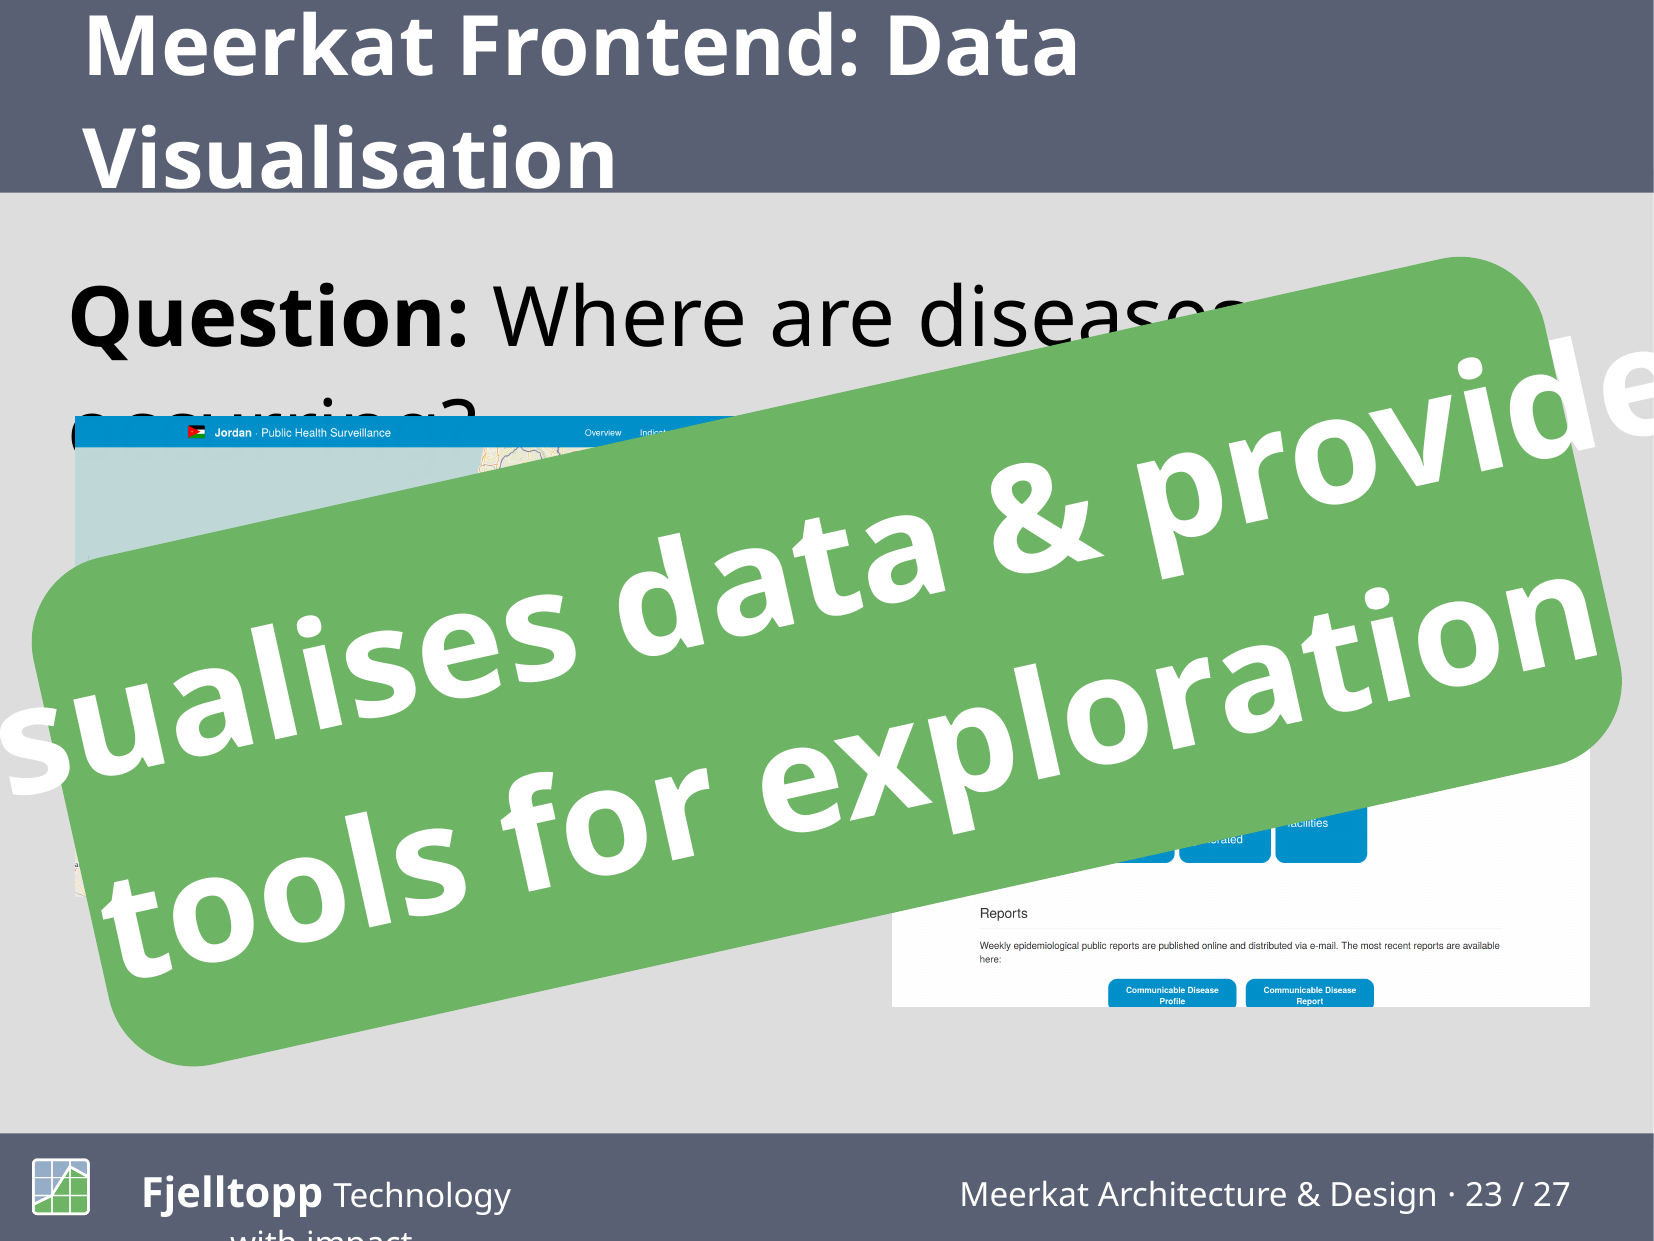

# Meerkat Frontend: Data Visualisation
Visualises data & provides
tools for exploration
Question: Where are diseases occurring?
23